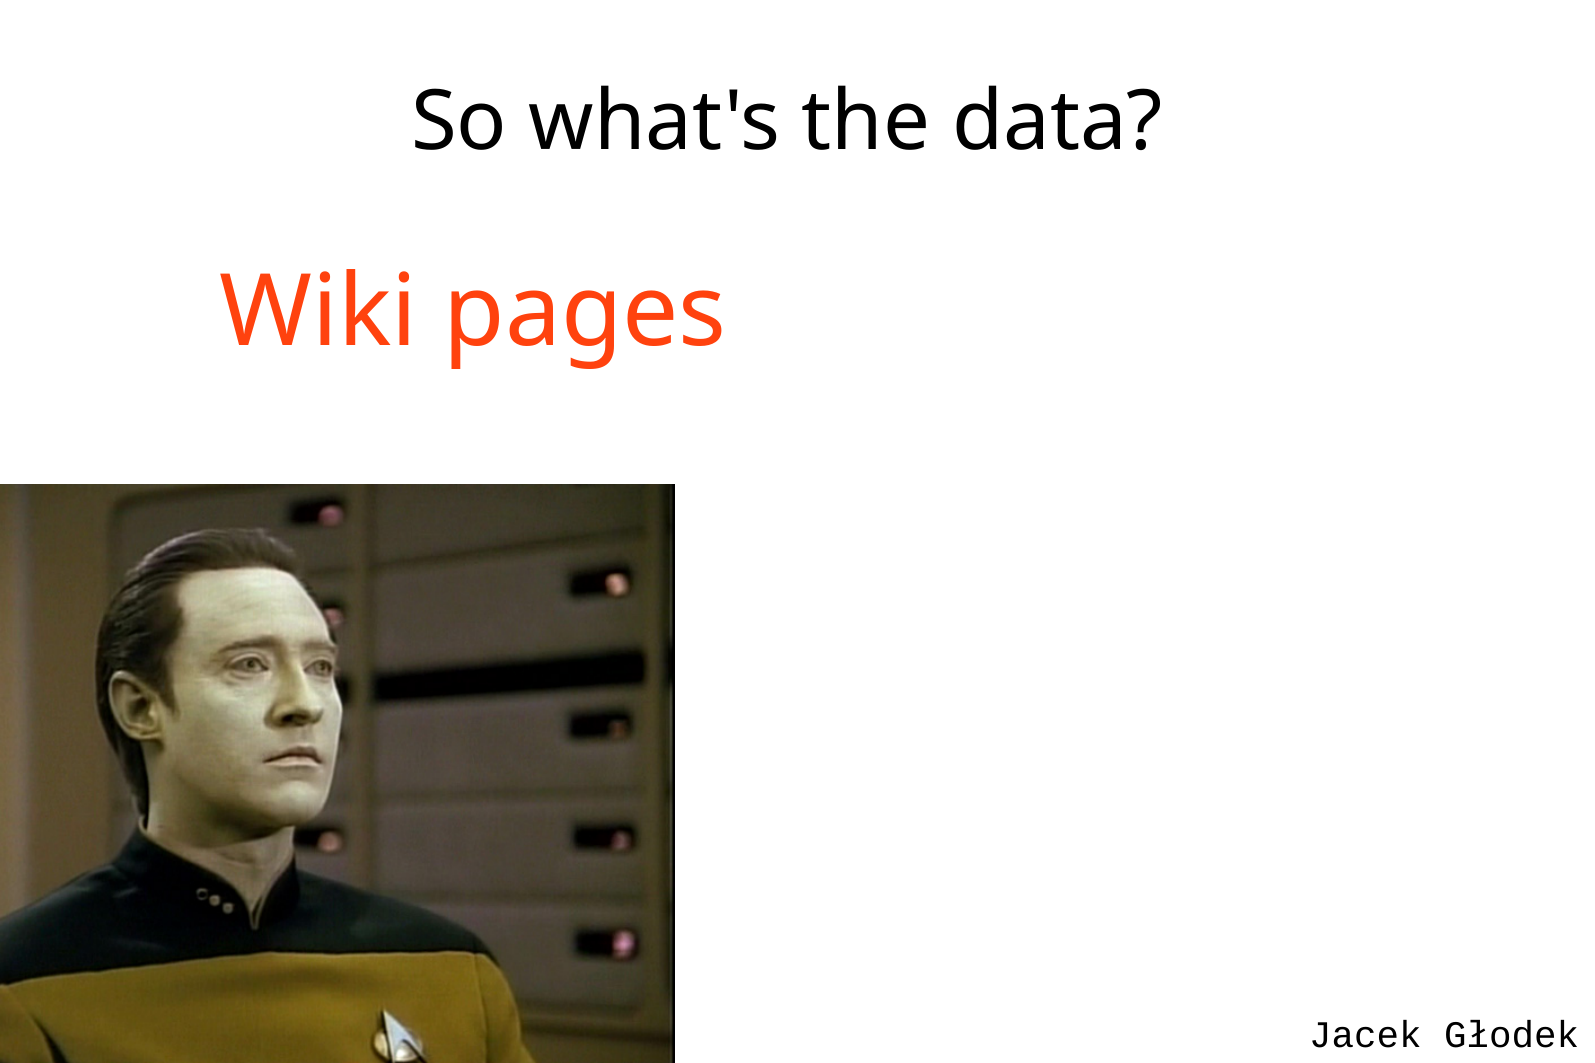

So what's the data?
Wiki pages
Jacek Głodek